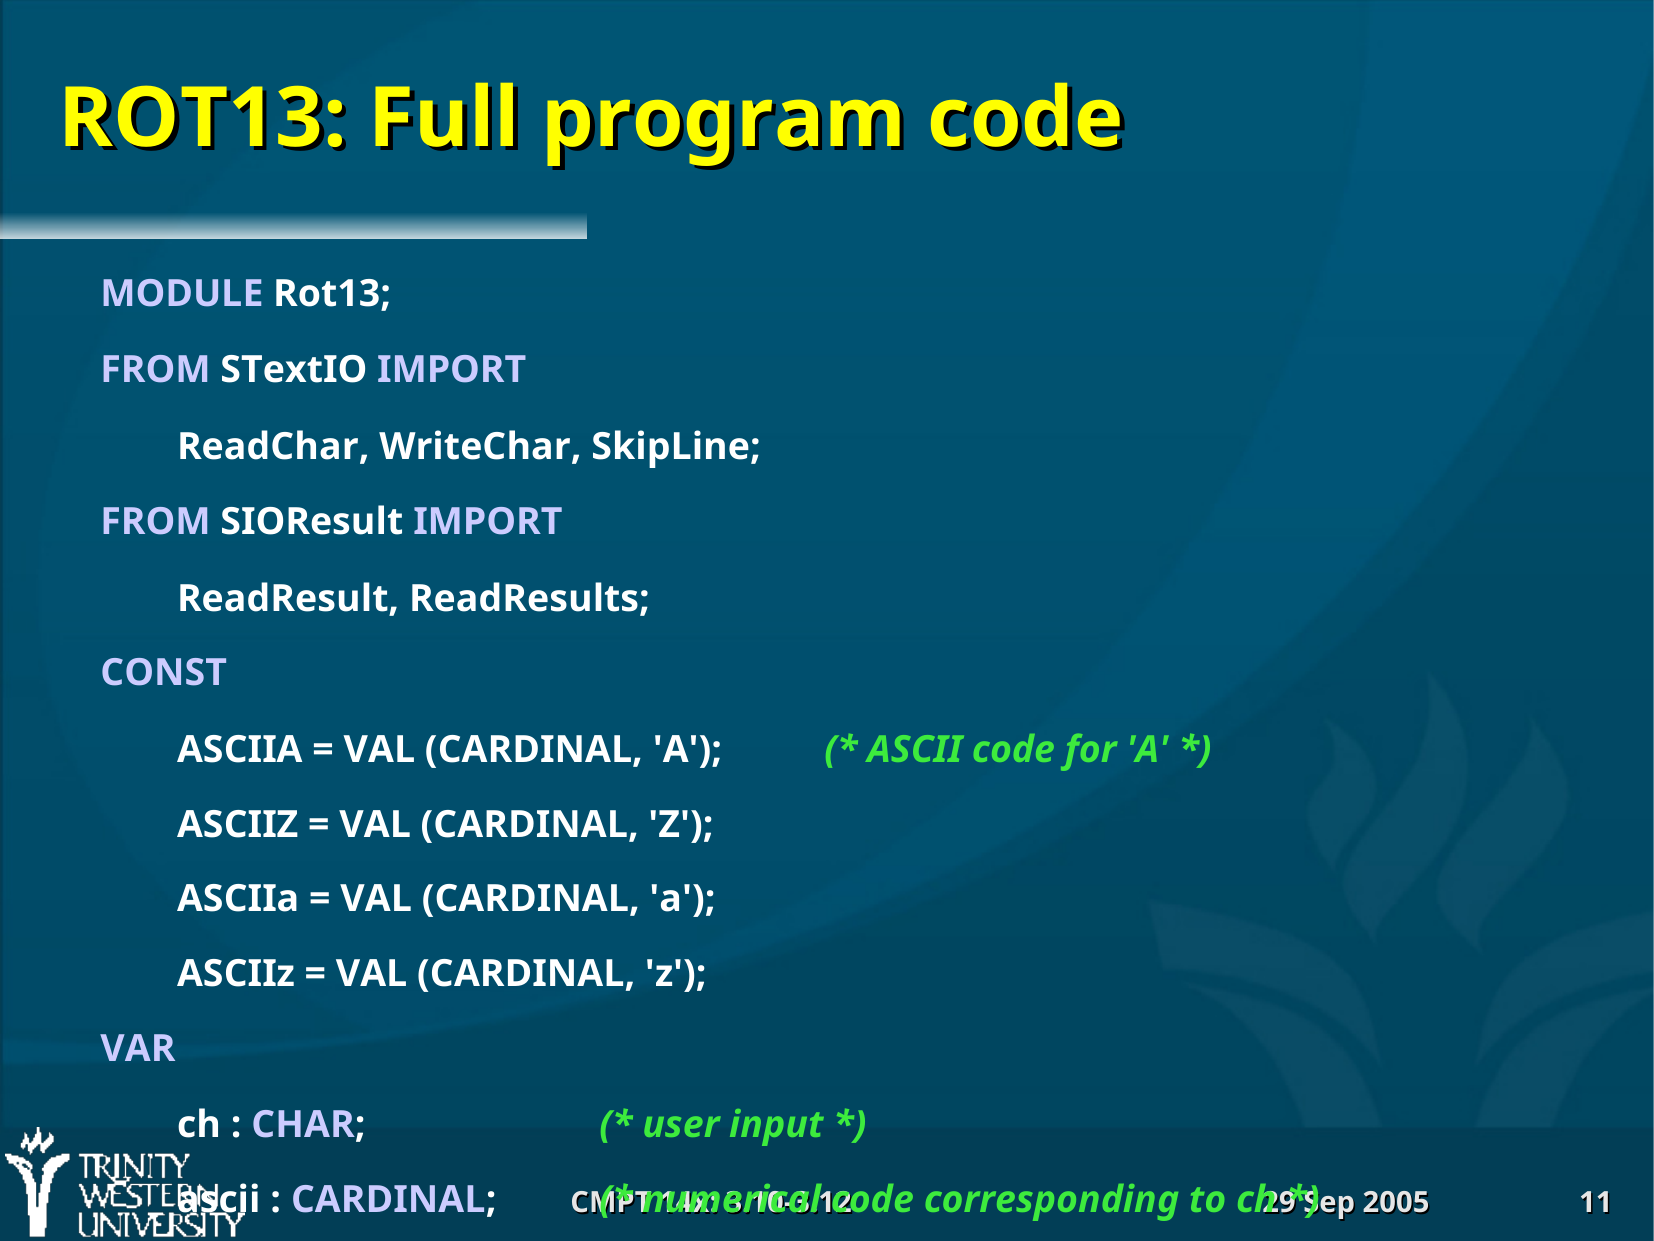

# ROT13: Full program code
MODULE Rot13;
FROM STextIO IMPORT
ReadChar, WriteChar, SkipLine;
FROM SIOResult IMPORT
ReadResult, ReadResults;
CONST
ASCIIA = VAL (CARDINAL, 'A');		(* ASCII code for 'A' *)
ASCIIZ = VAL (CARDINAL, 'Z');
ASCIIa = VAL (CARDINAL, 'a');
ASCIIz = VAL (CARDINAL, 'z');
VAR
ch : CHAR;				(* user input *)
ascii : CARDINAL;		(* numerical code corresponding to ch *)
CMPT 14x: 3.10-3.12
29 Sep 2005
11